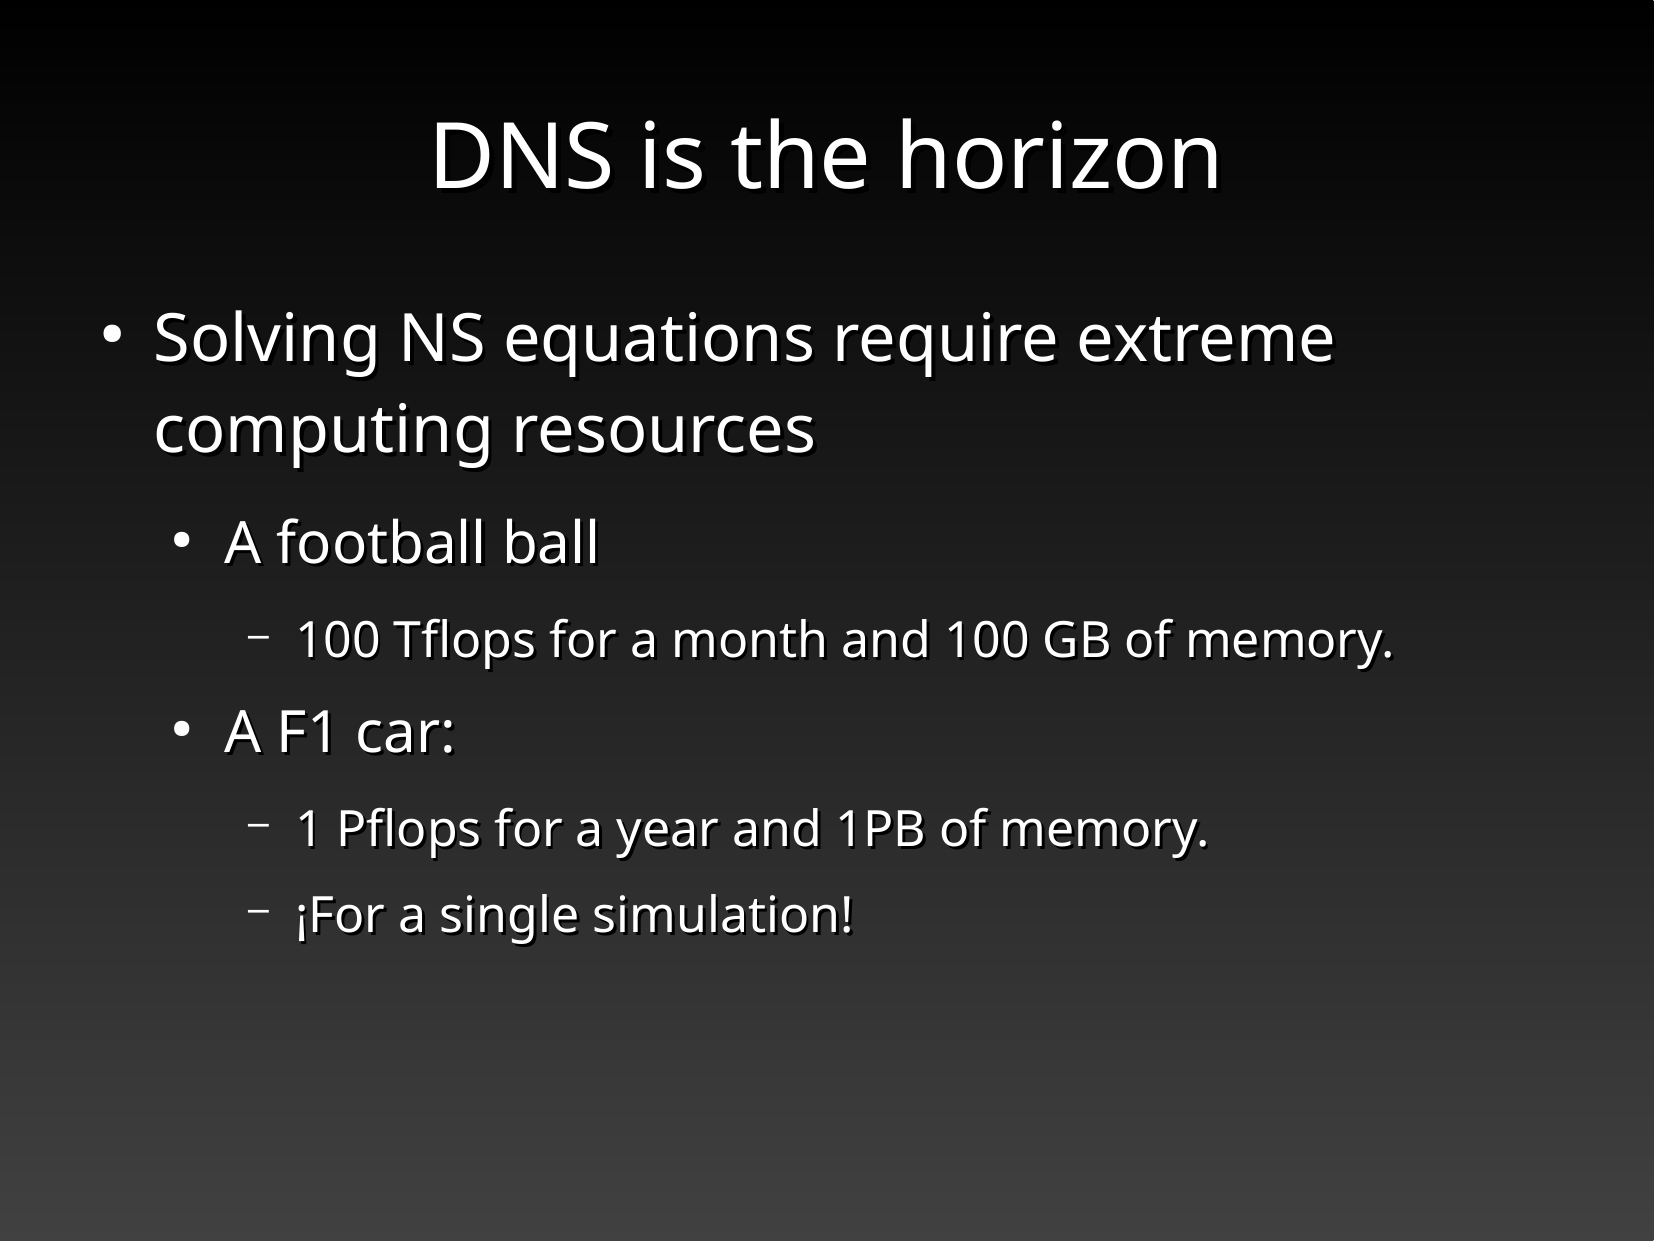

# DNS is the horizon
Solving NS equations require extreme computing resources
A football ball
100 Tflops for a month and 100 GB of memory.
A F1 car:
1 Pflops for a year and 1PB of memory.
¡For a single simulation!